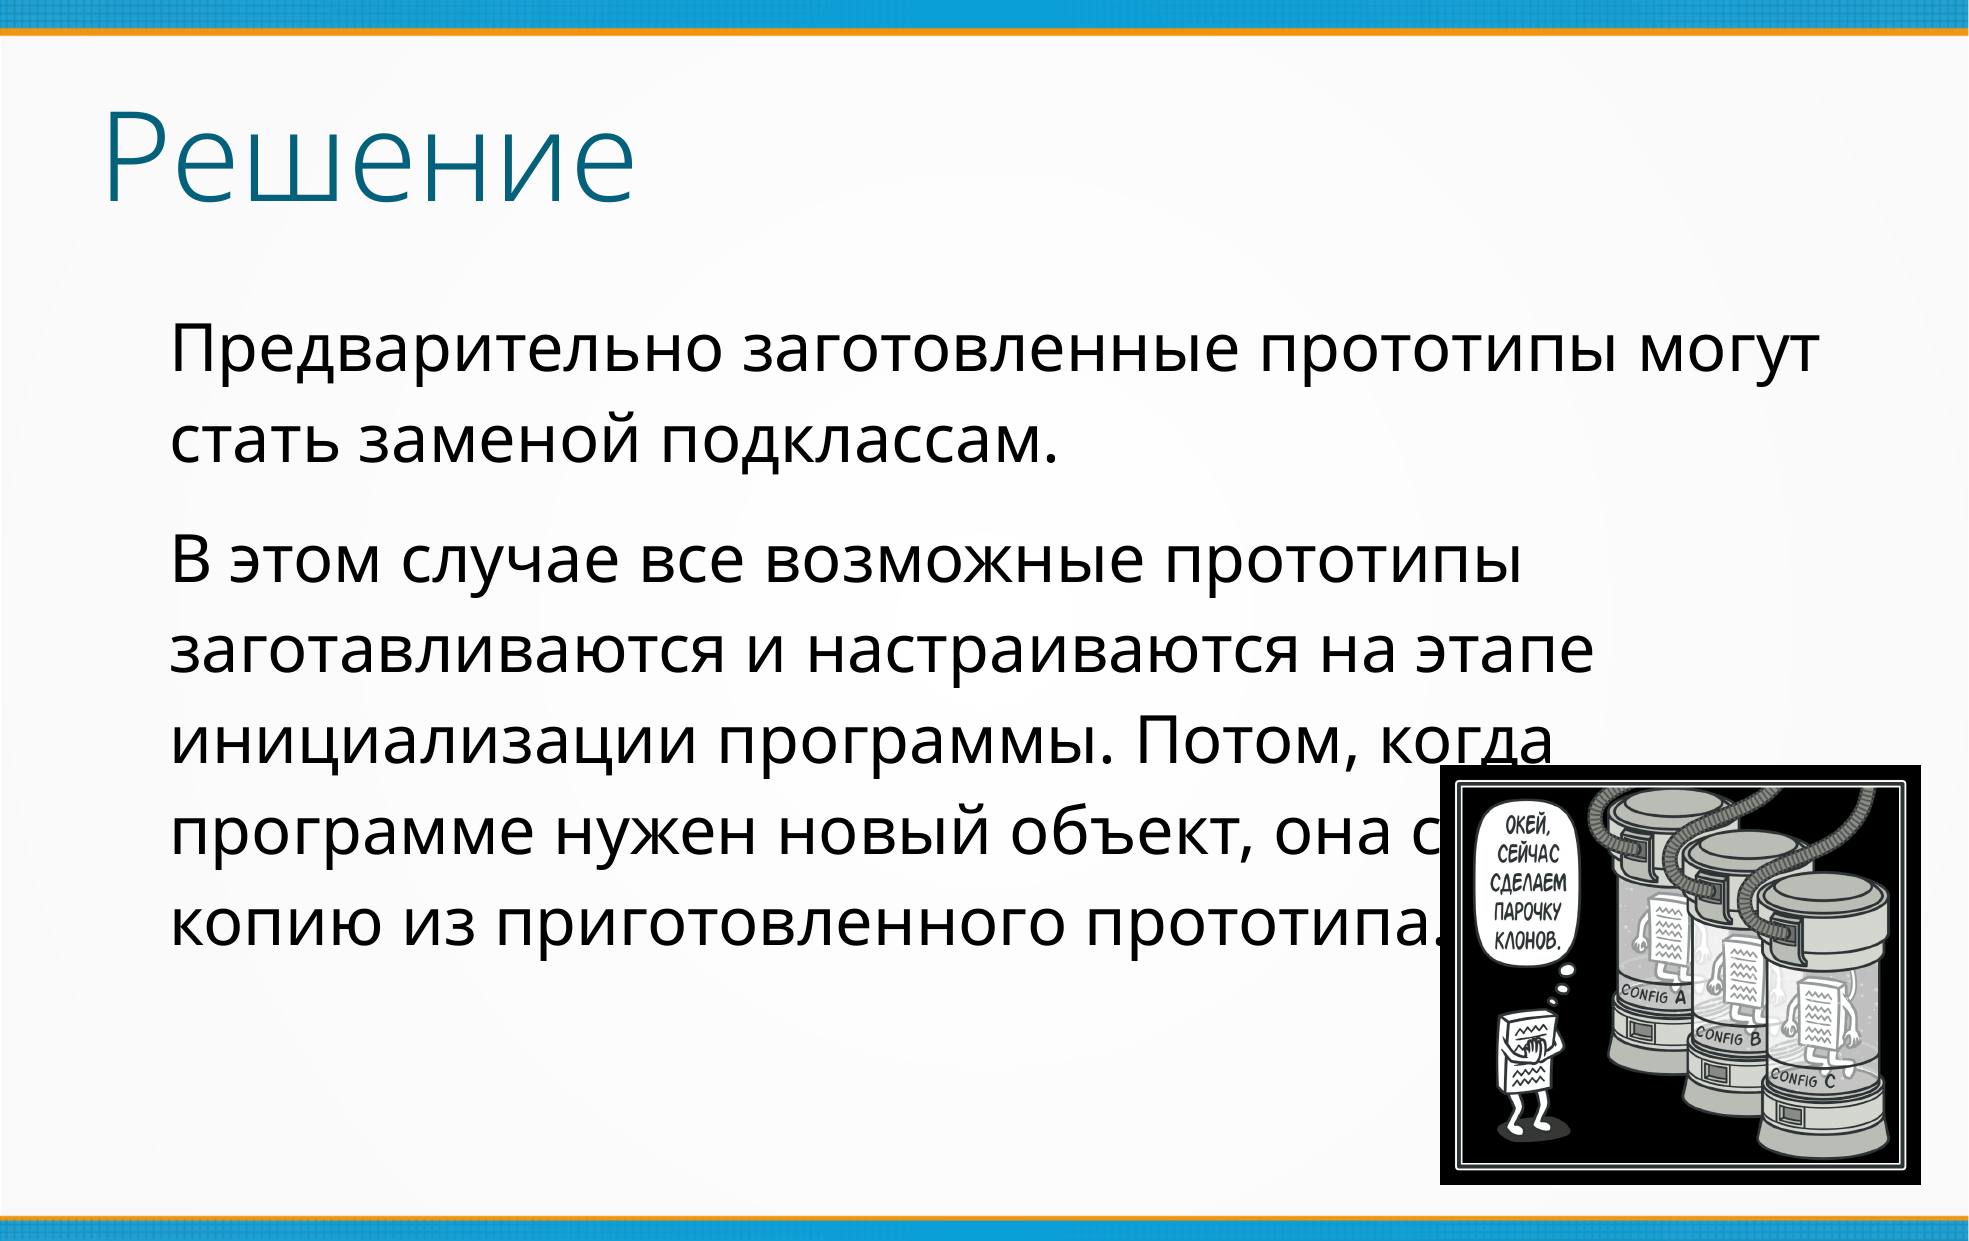

# Решение
Предварительно заготовленные прототипы могут стать заменой подклассам.
В этом случае все возможные прототипы заготавливаются и настраиваются на этапе инициализации программы. Потом, когда программе нужен новый объект, она создаёт копию из приготовленного прототипа.